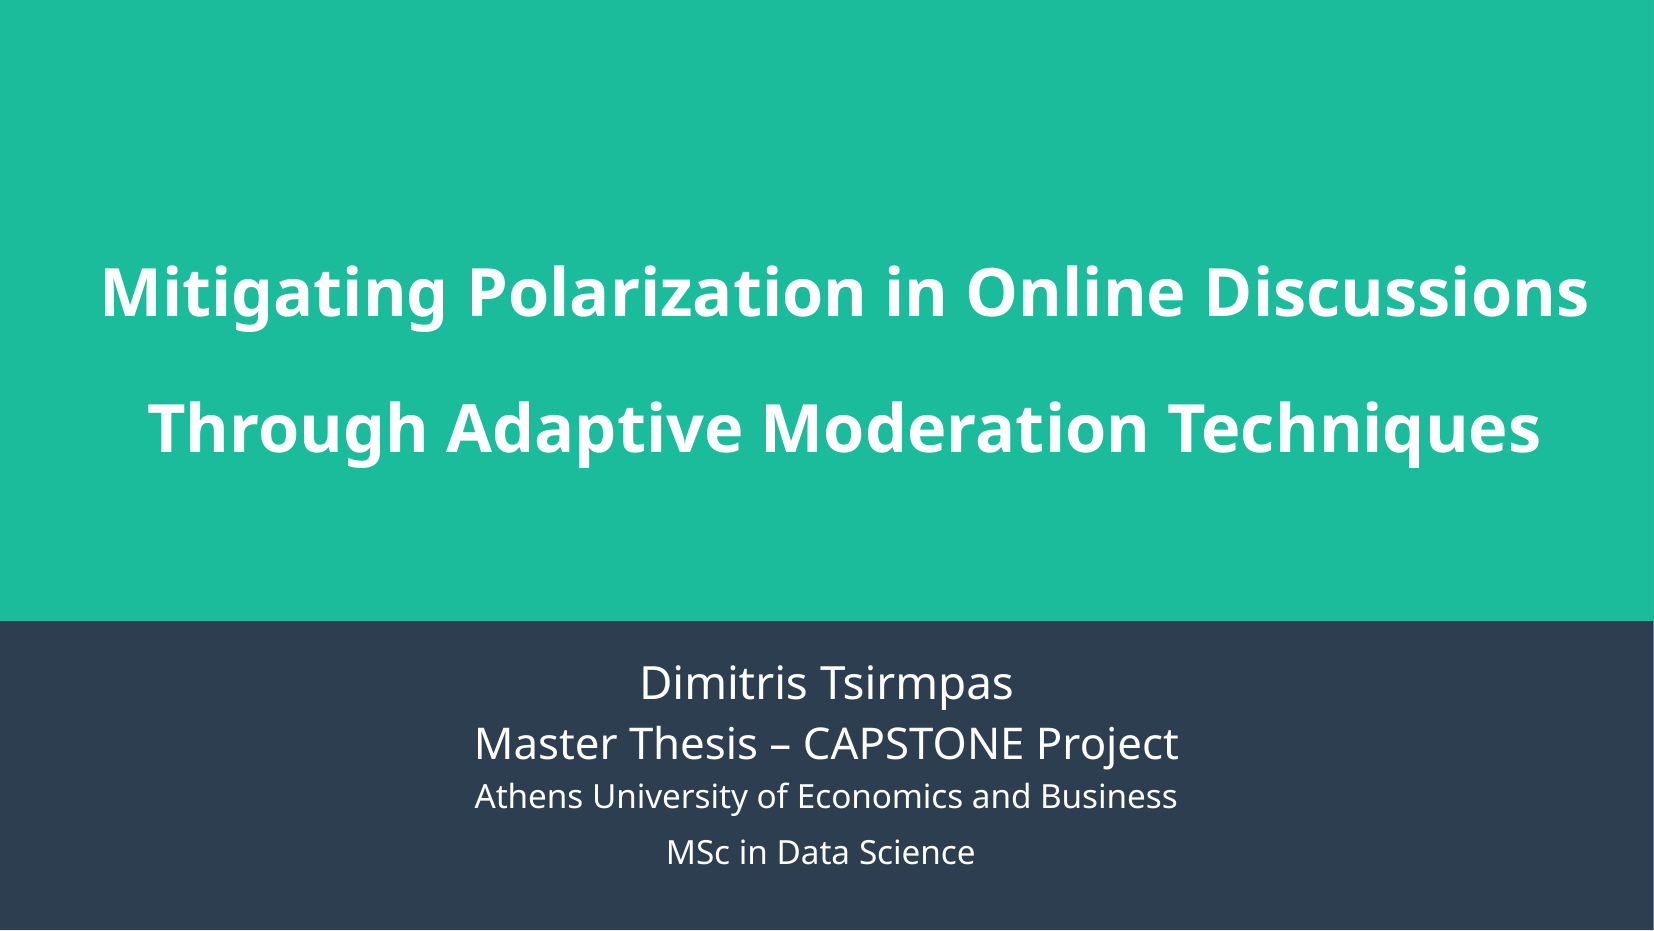

# Mitigating Polarization in Online Discussions Through Adaptive Moderation Techniques
Dimitris Tsirmpas
Master Thesis – CAPSTONE Project
Athens University of Economics and Business
MSc in Data Science